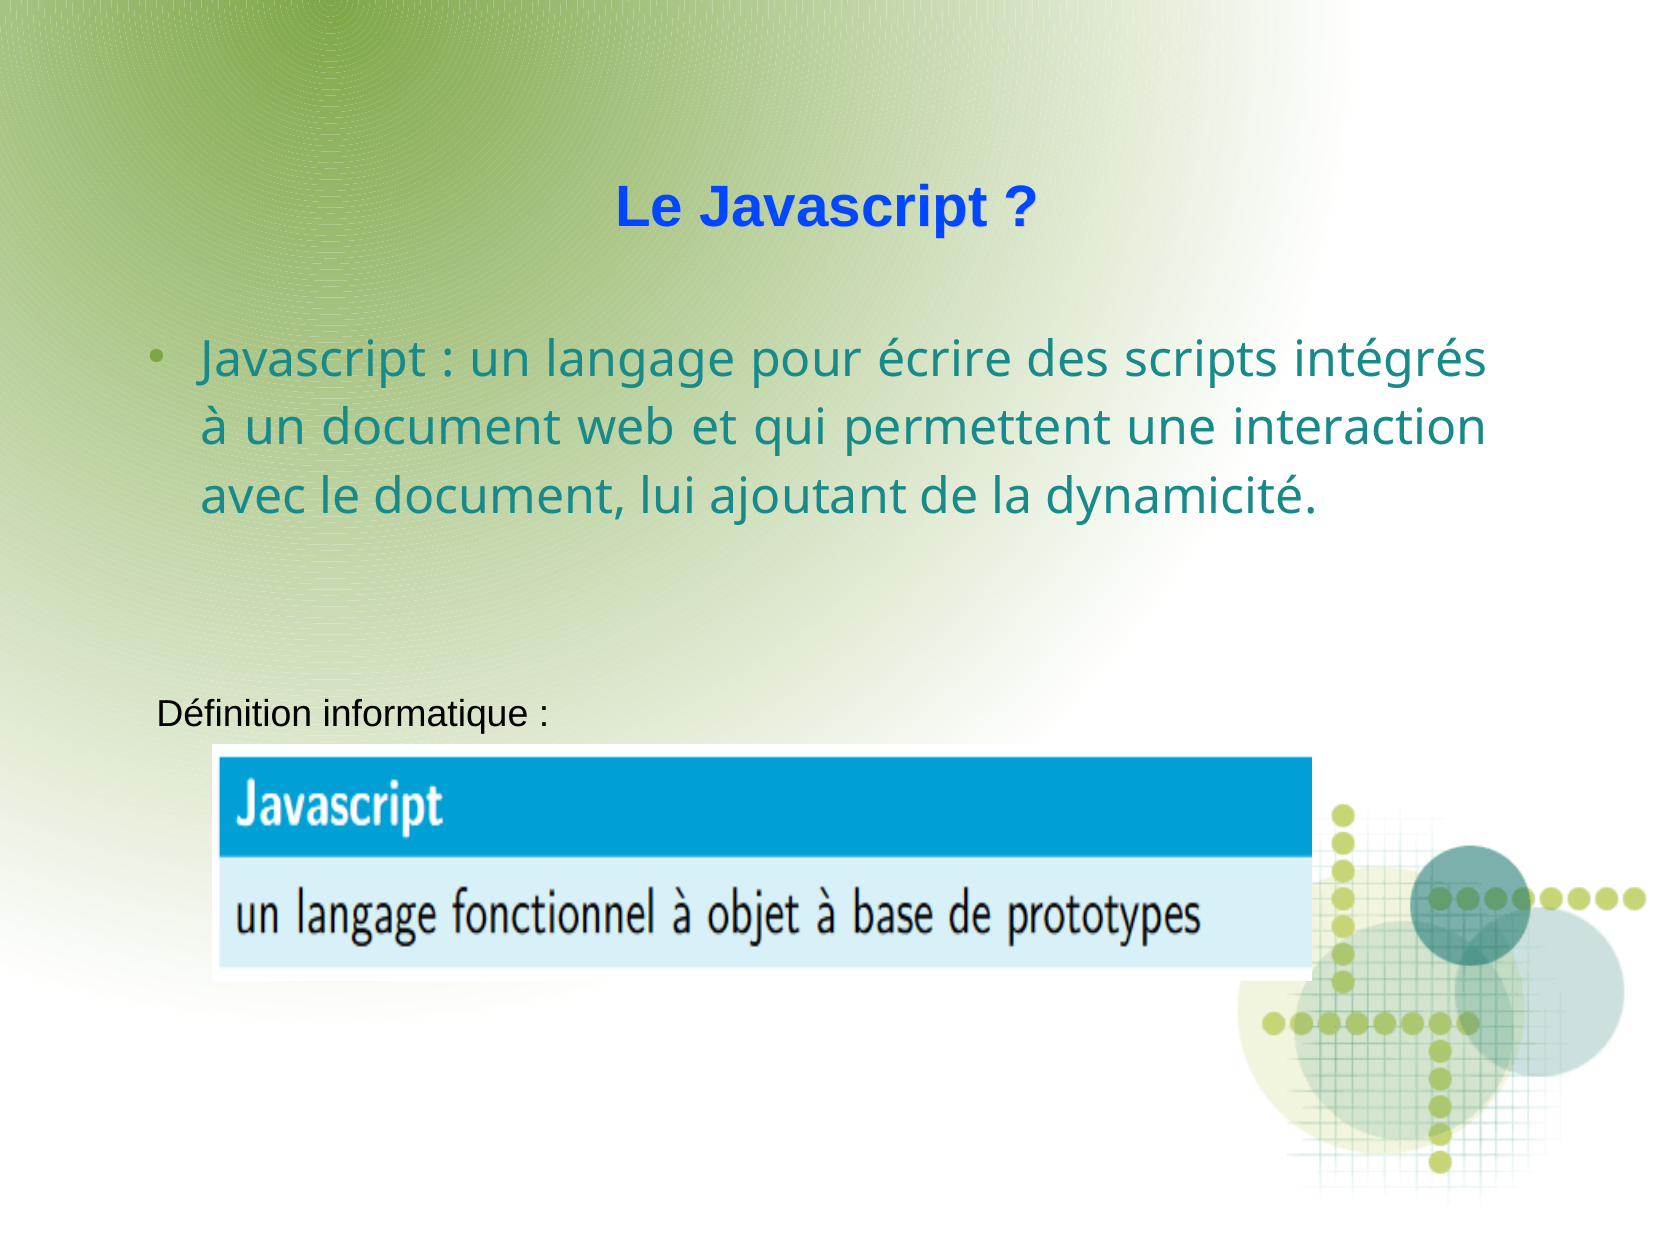

# Le Javascript ?
Javascript : un langage pour écrire des scripts intégrés à un document web et qui permettent une interaction avec le document, lui ajoutant de la dynamicité.
Définition informatique :